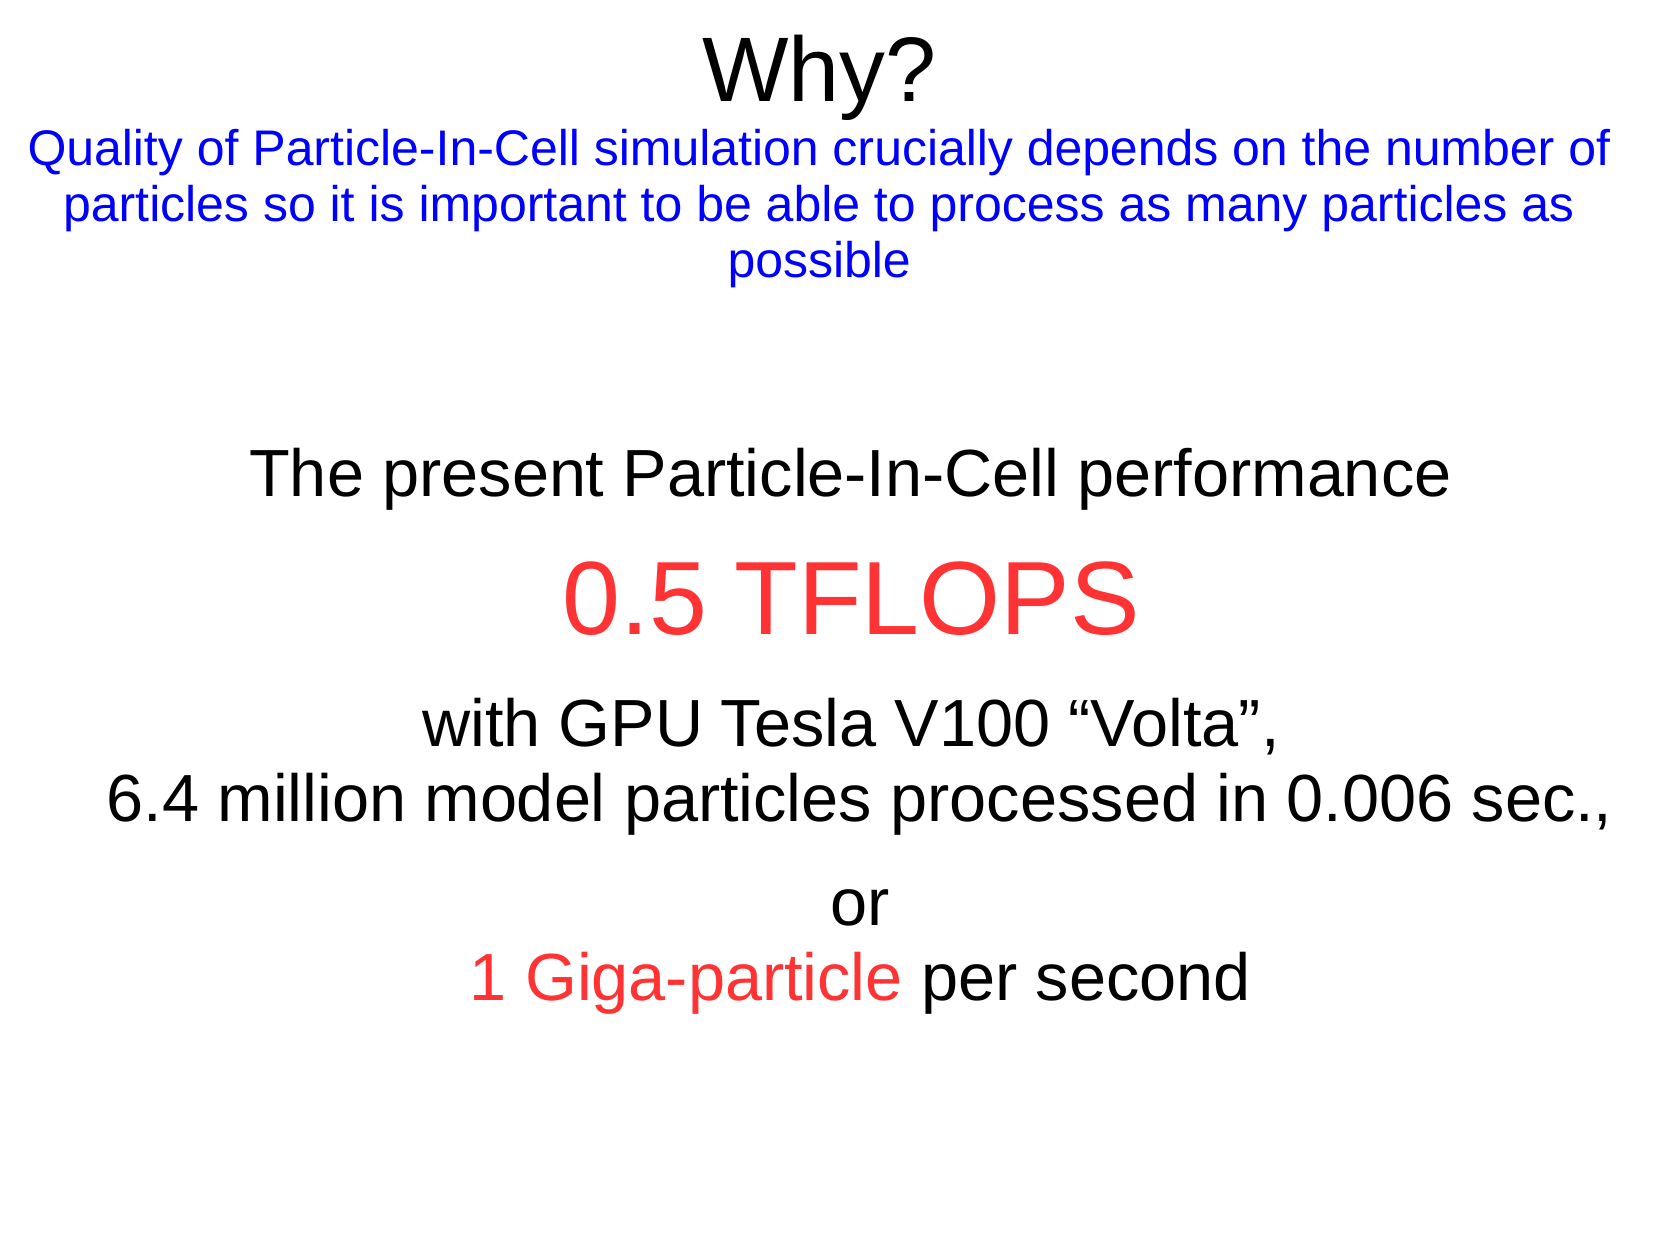

# Why? Quality of Particle-In-Cell simulation crucially depends on the number of particles so it is important to be able to process as many particles as possible
The present Particle-In-Cell performance
0.5 TFLOPS
with GPU Tesla V100 “Volta”,
6.4 million model particles processed in 0.006 sec.,
or
1 Giga-particle per second